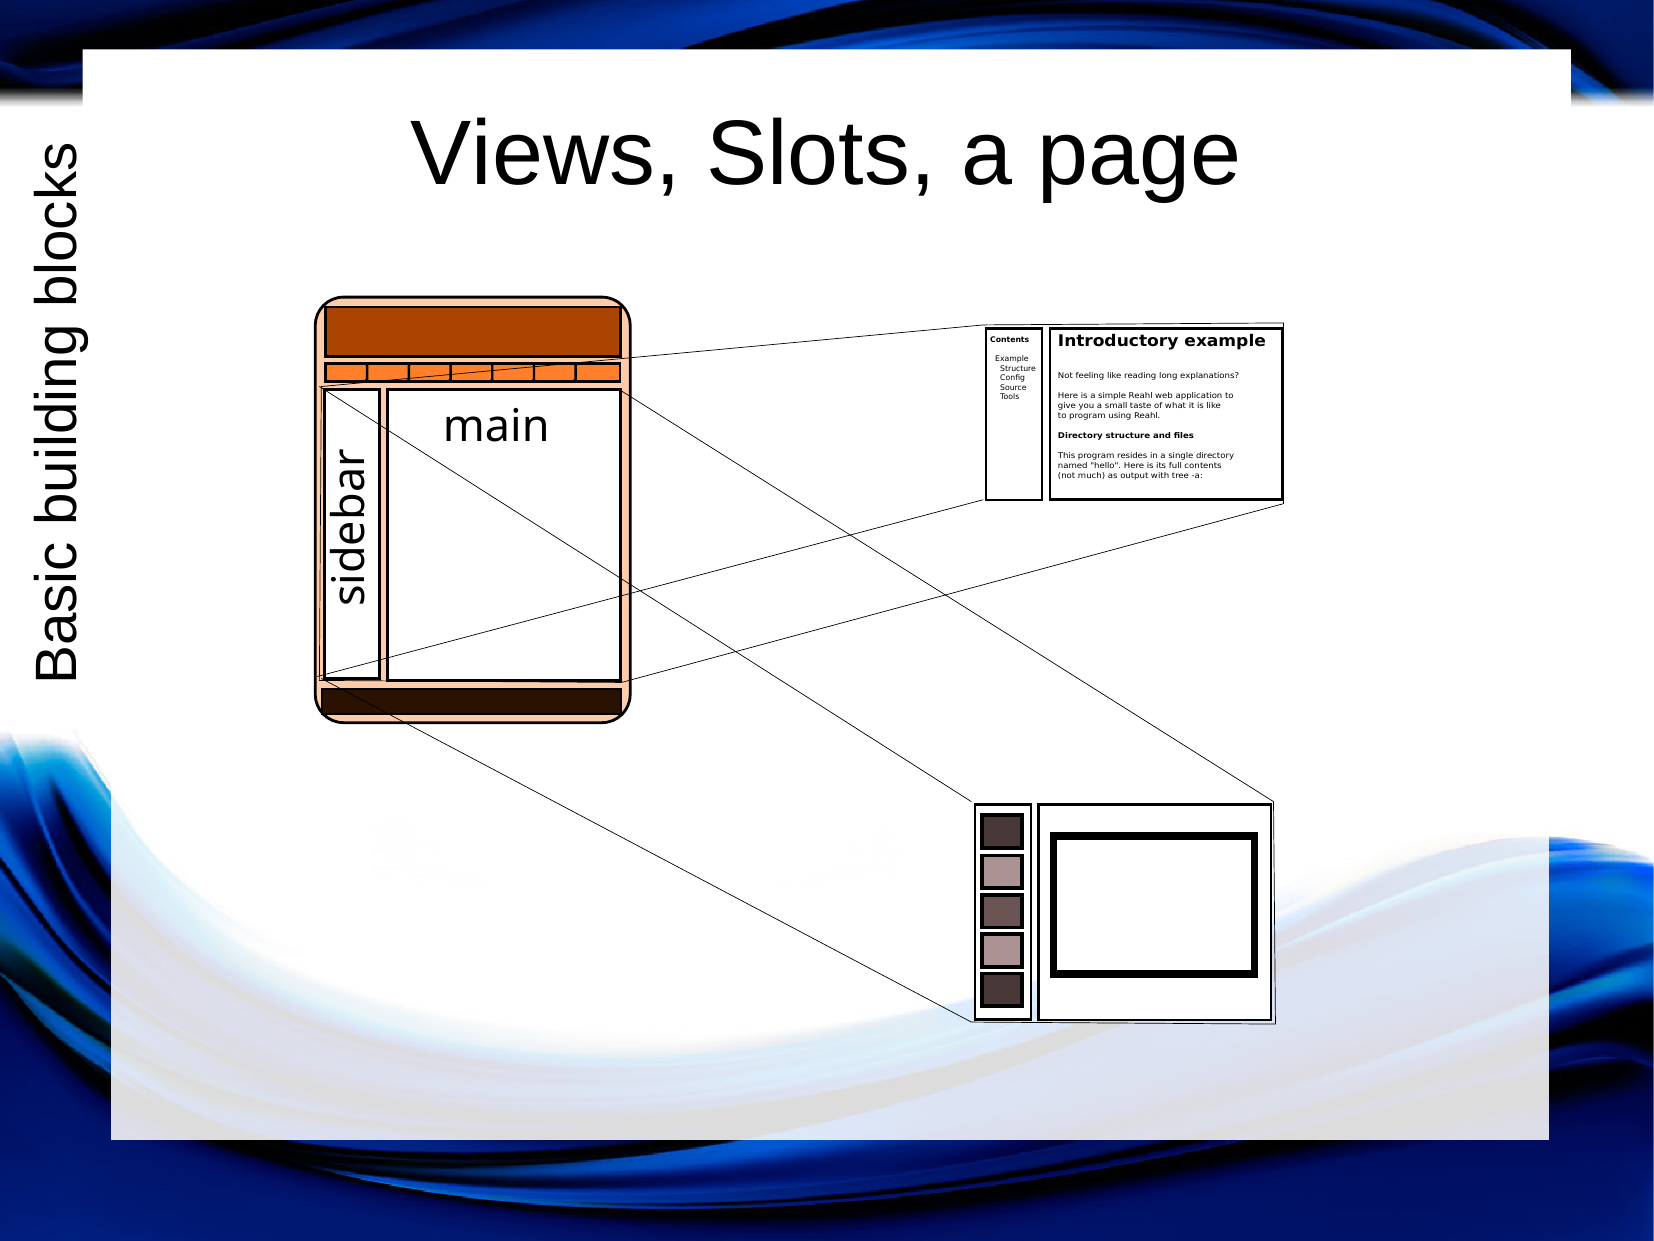

# Views, Slots, a page
Basic building blocks